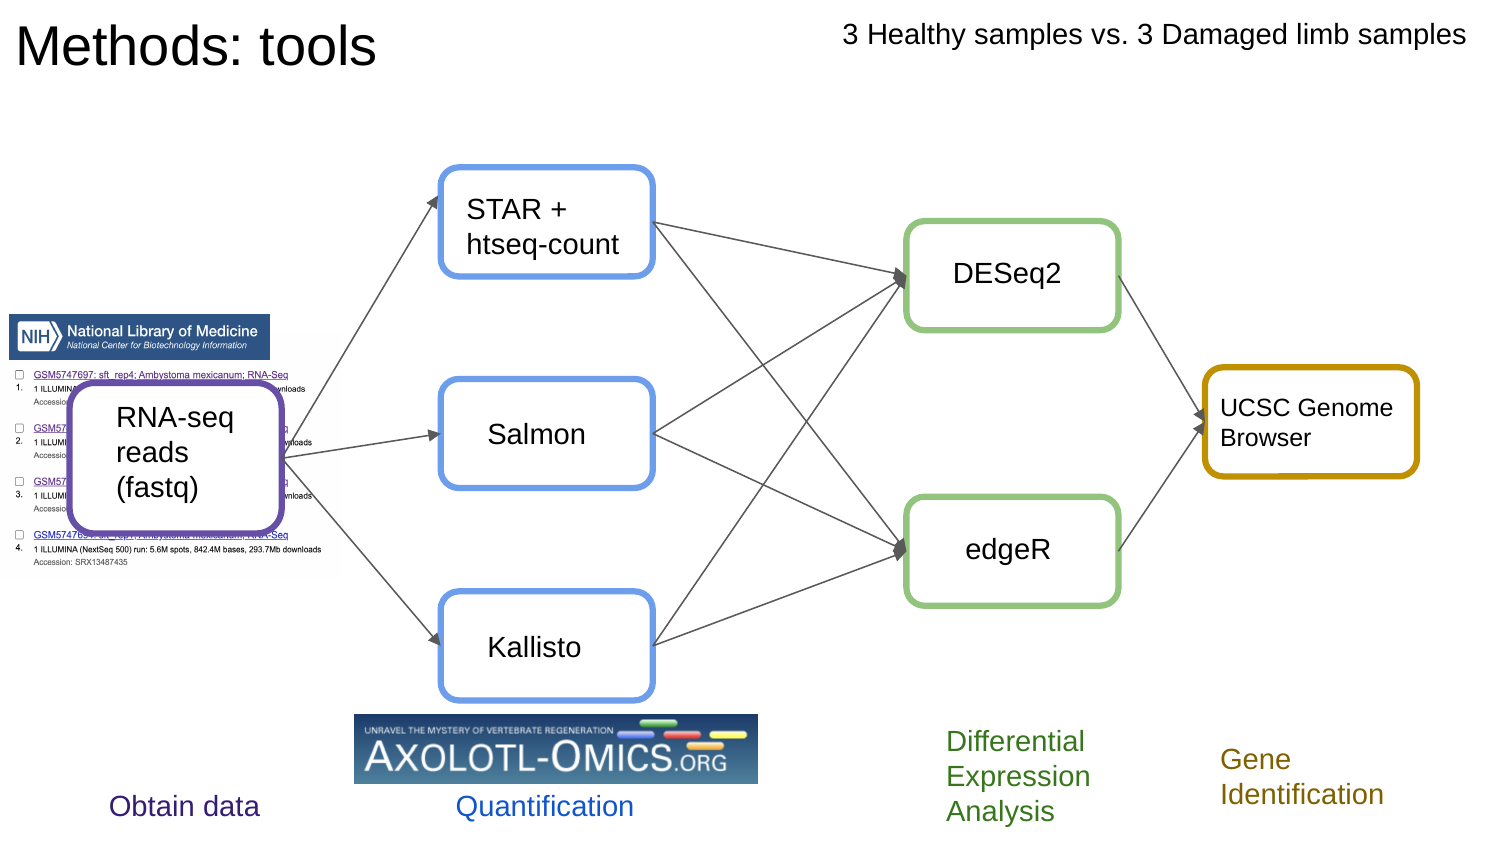

# Methods: tools
3 Healthy samples vs. 3 Damaged limb samples
STAR + htseq-count
DESeq2
UCSC Genome Browser
RNA-seq reads
(fastq)
Salmon
edgeR
Kallisto
Differential Expression Analysis
Gene Identification
Obtain data
Quantification